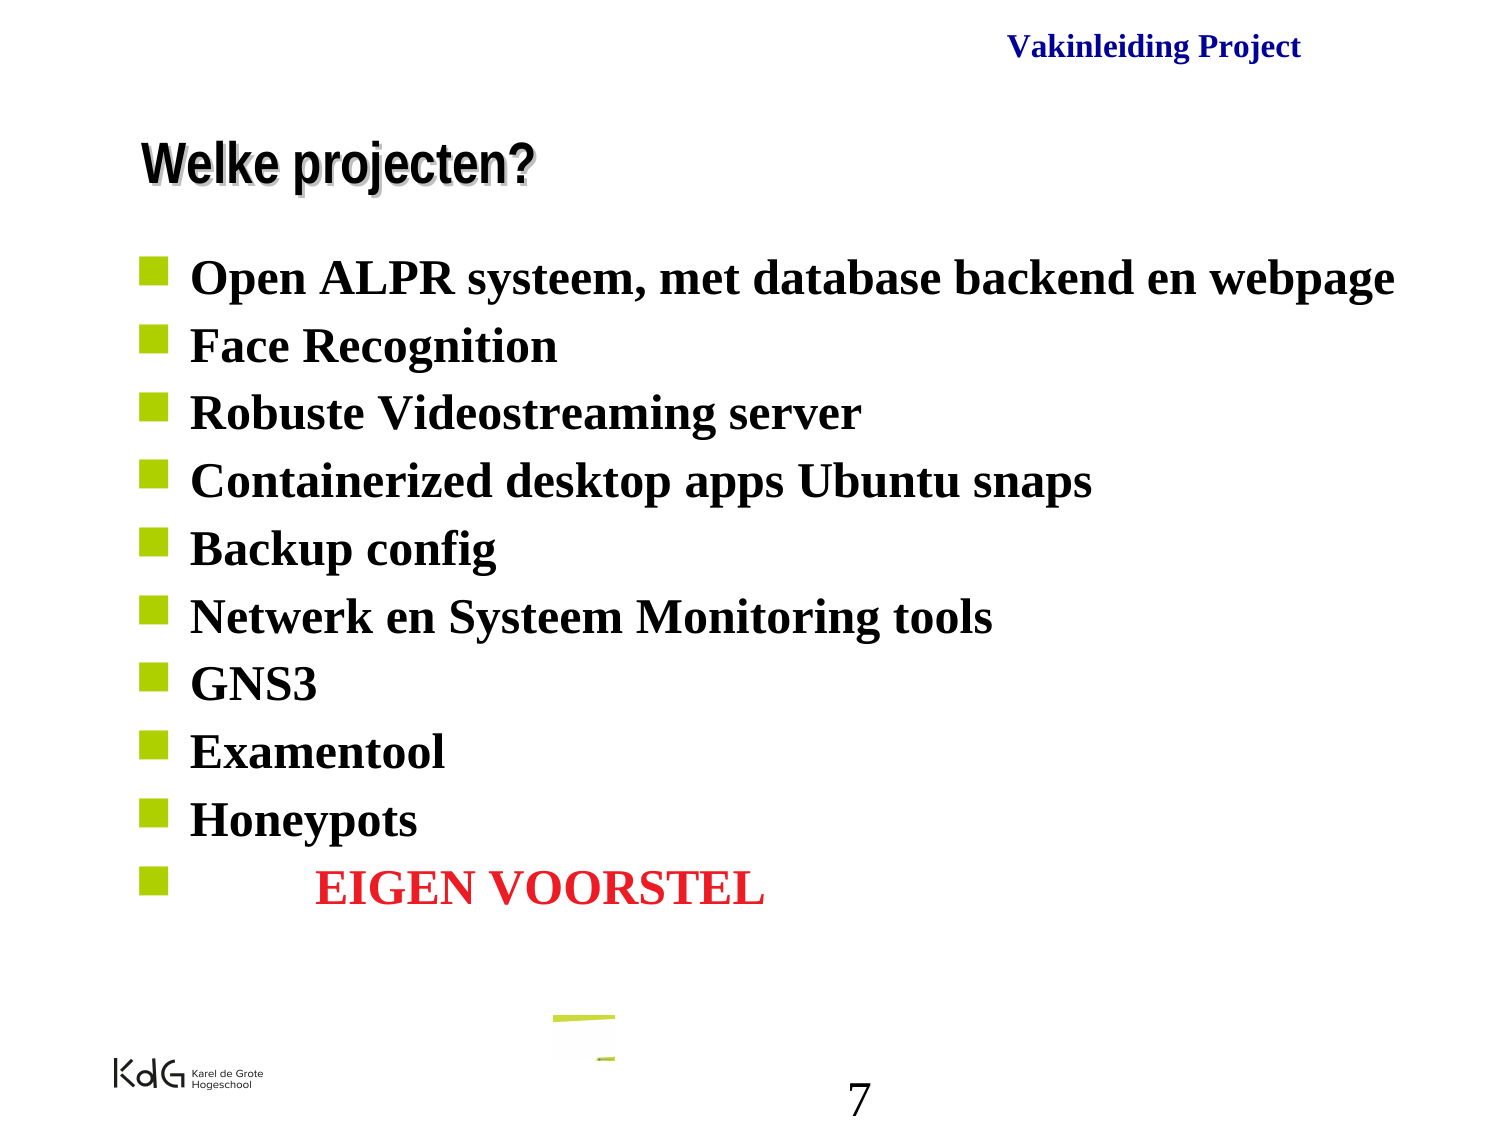

# Welke projecten?
Open ALPR systeem, met database backend en webpage
Face Recognition
Robuste Videostreaming server
Containerized desktop apps Ubuntu snaps
Backup config
Netwerk en Systeem Monitoring tools
GNS3
Examentool
Honeypots
 EIGEN VOORSTEL